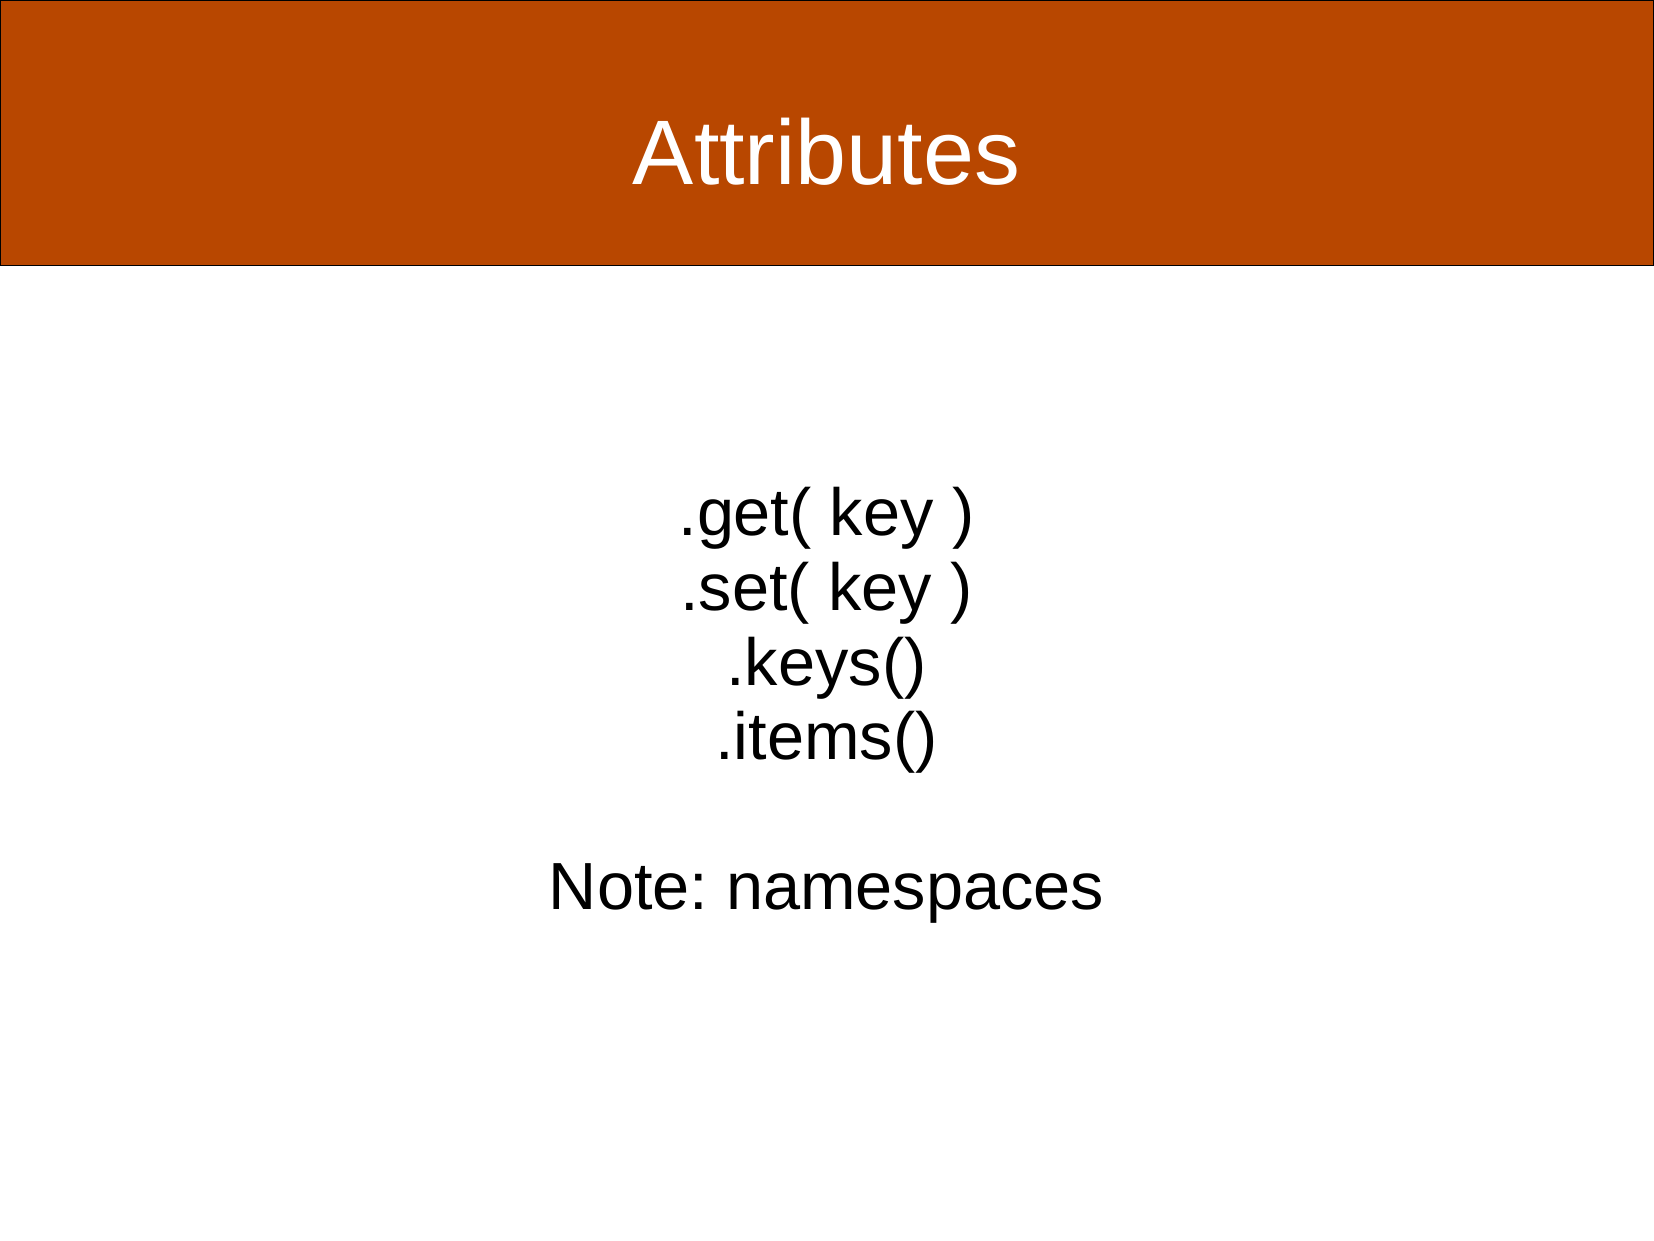

# Attributes
.get( key )
.set( key )
.keys()
.items()
Note: namespaces